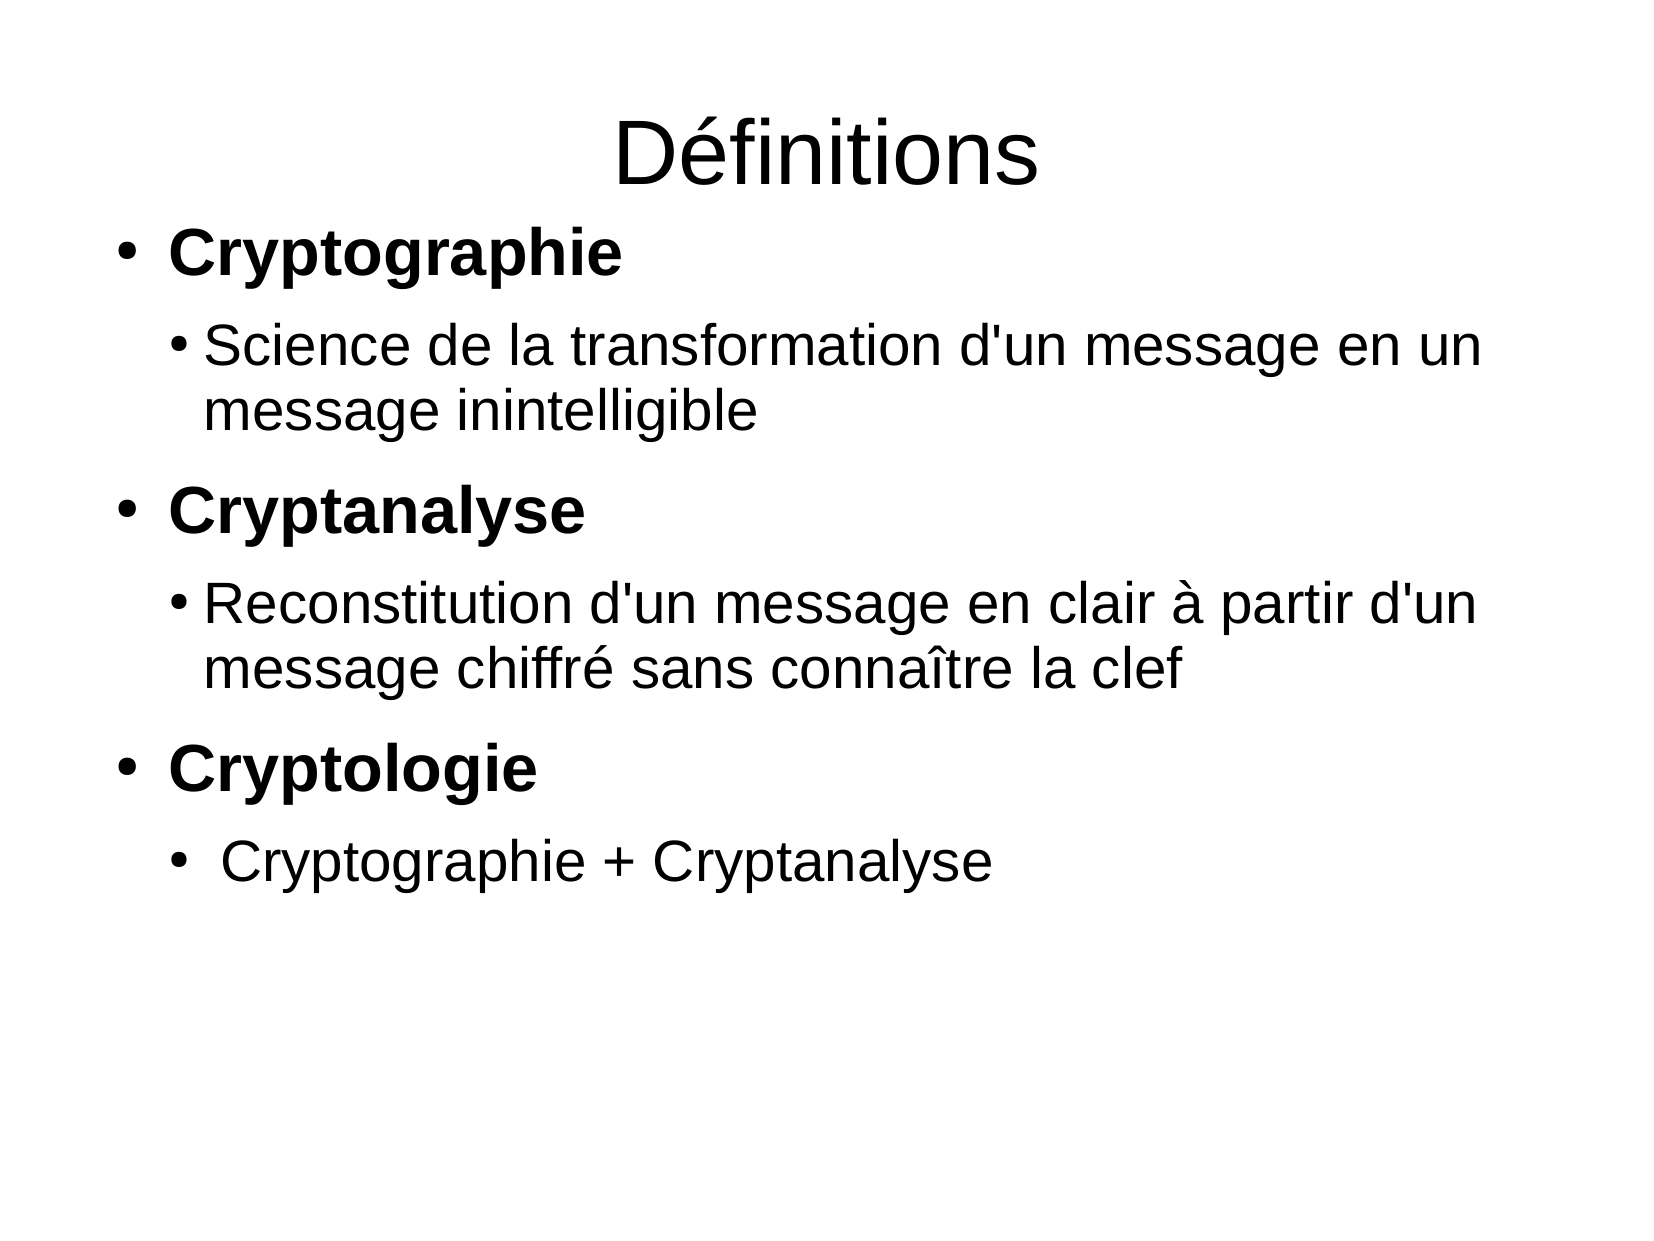

# Définitions
Cryptographie
Science de la transformation d'un message en un message inintelligible
Cryptanalyse
Reconstitution d'un message en clair à partir d'un message chiffré sans connaître la clef
Cryptologie
 Cryptographie + Cryptanalyse